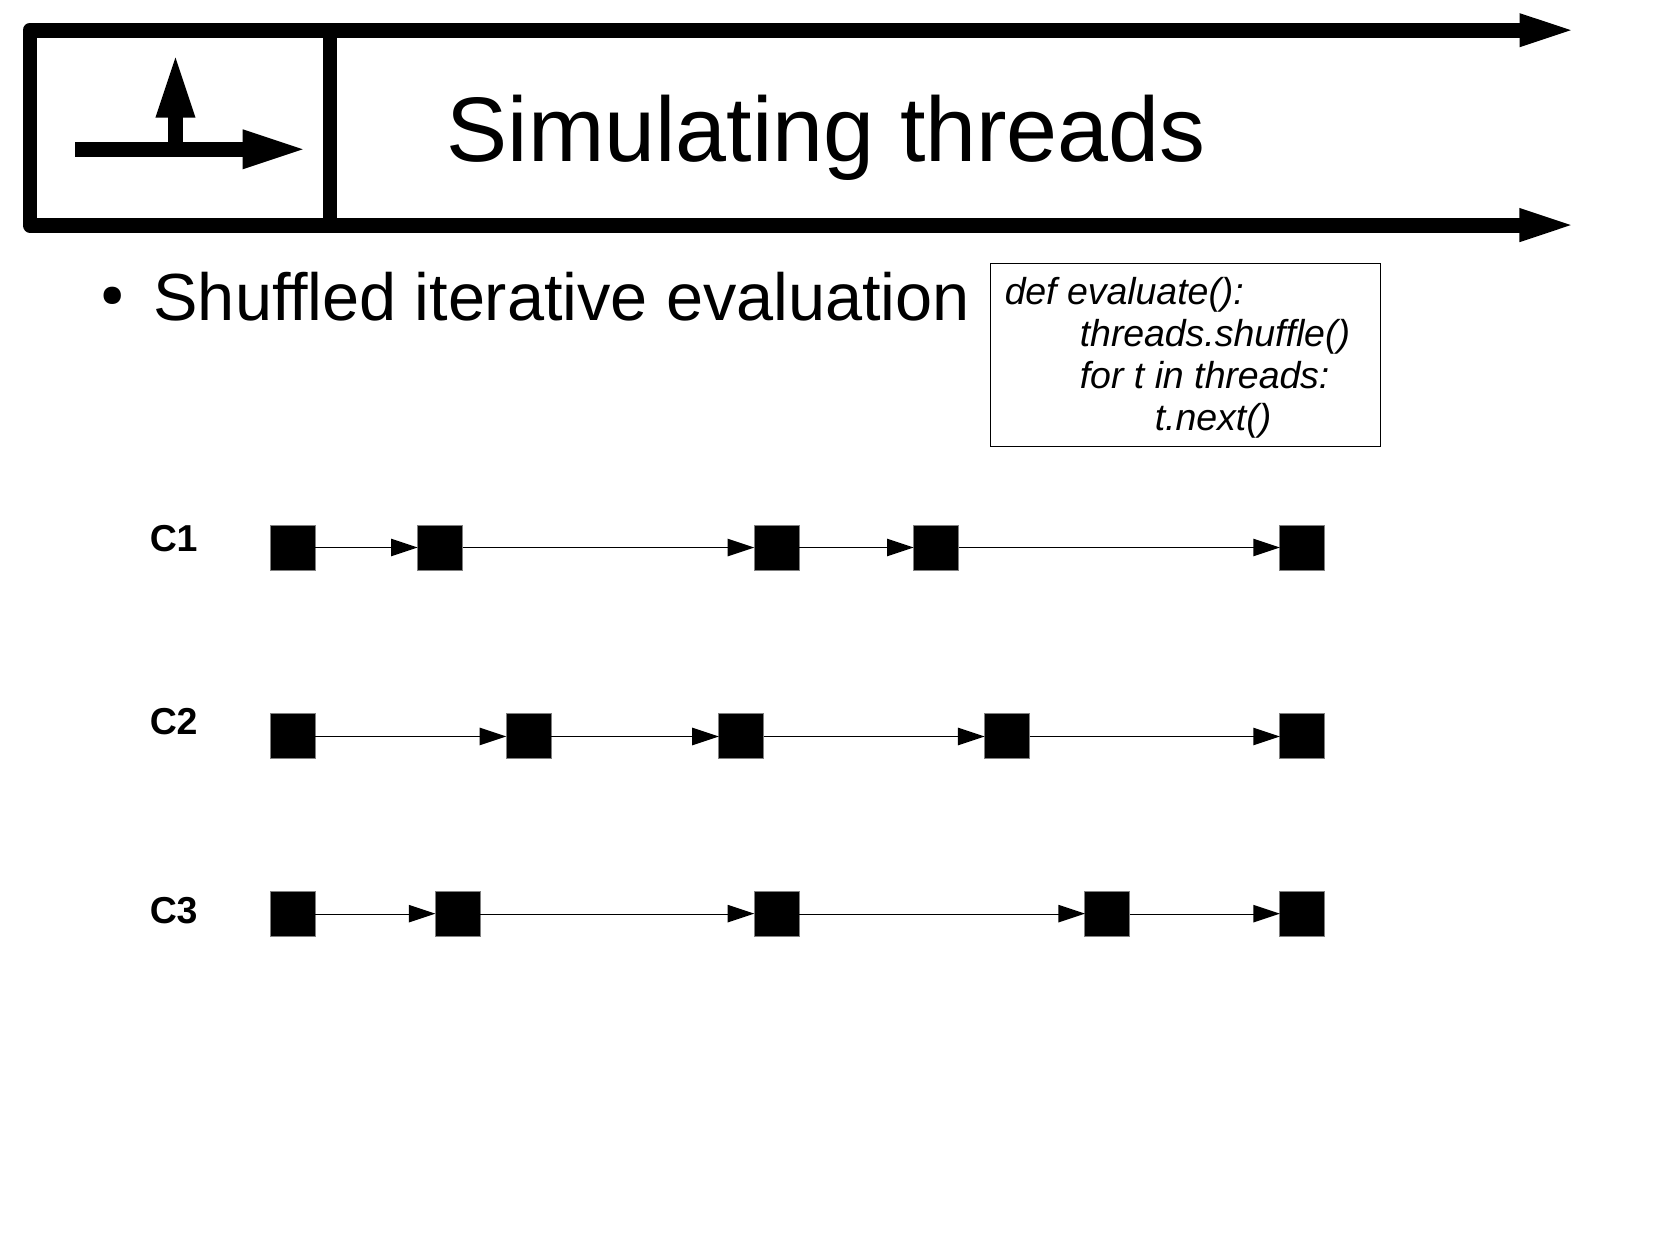

# Simulating threads
Shuffled iterative evaluation
def evaluate():
	threads.shuffle()
	for t in threads:
		t.next()
C1
C2
C3